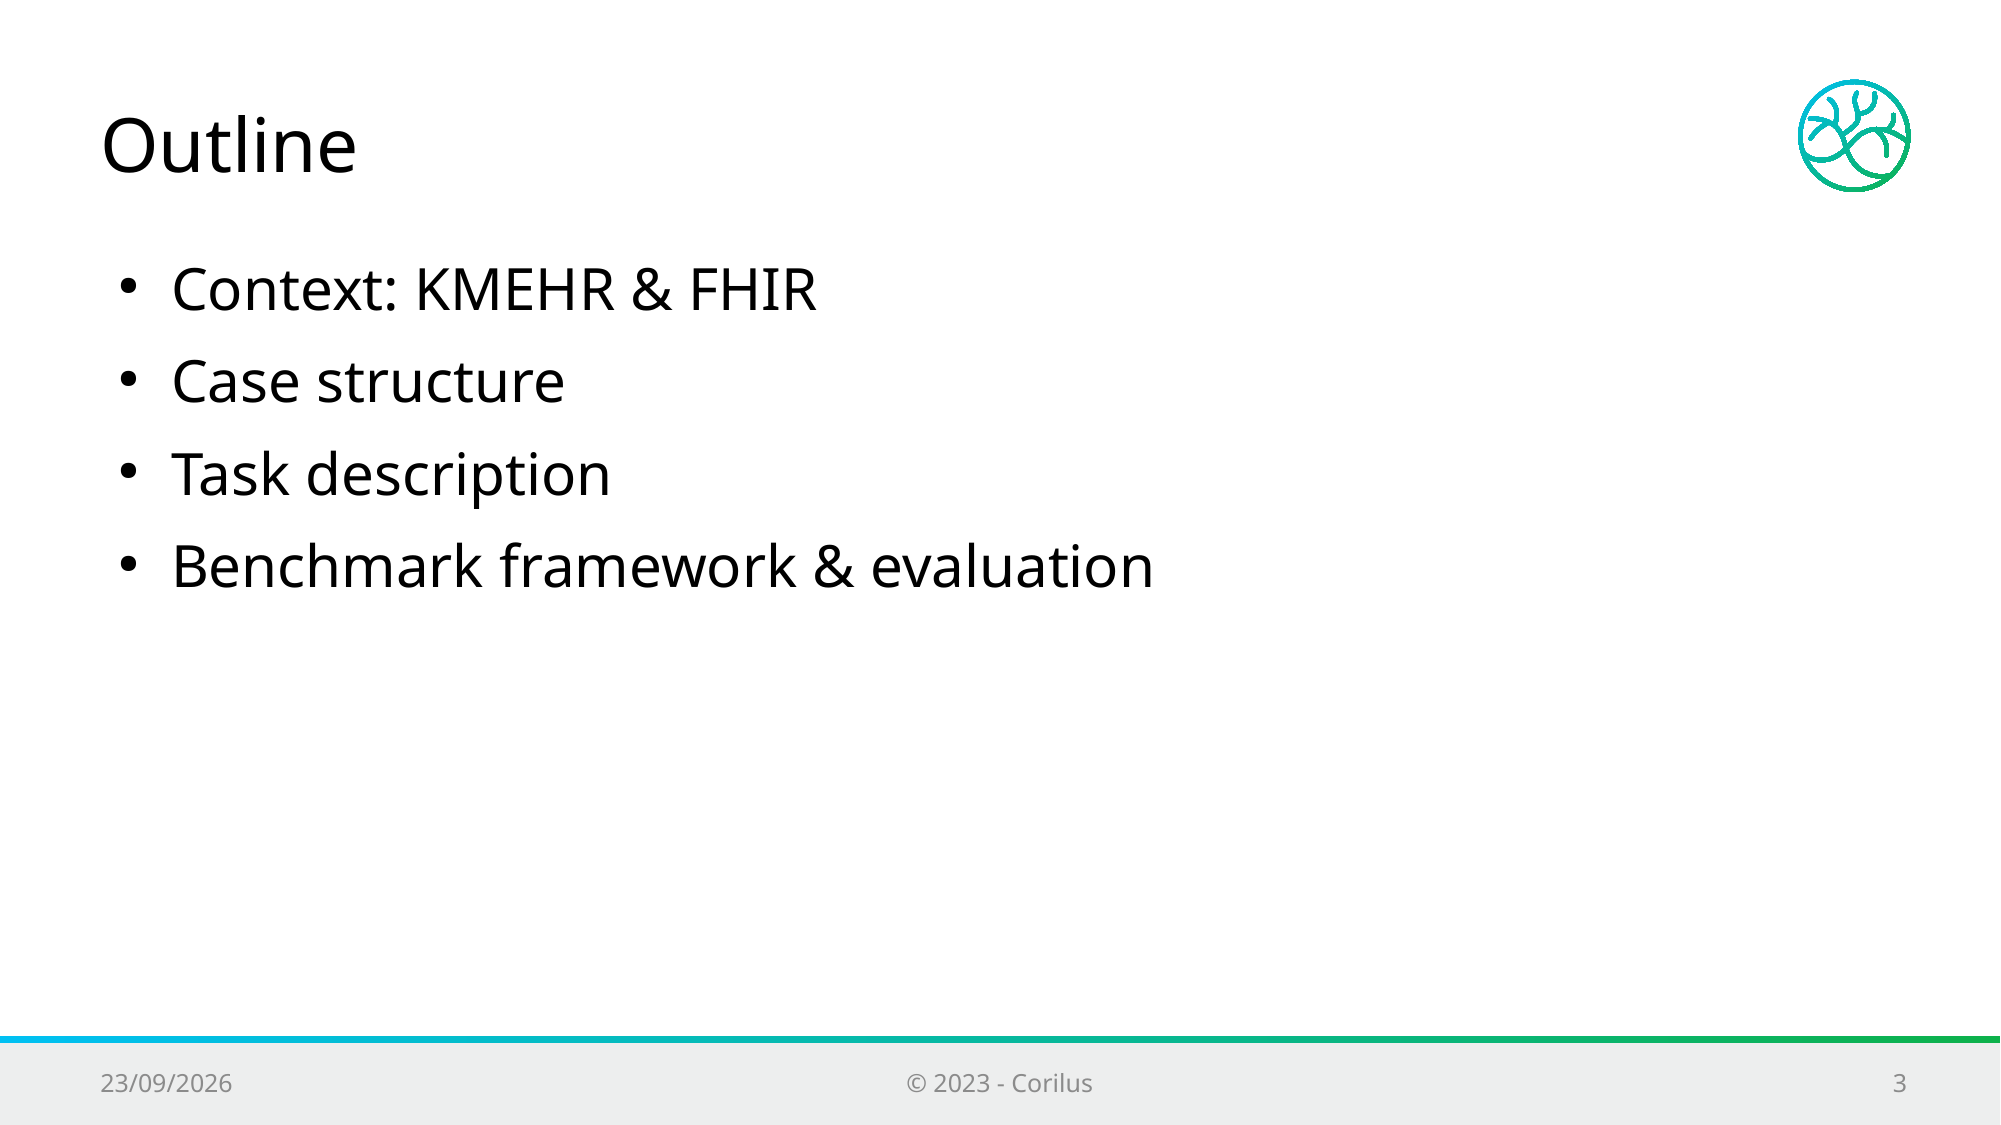

# Outline
Context: KMEHR & FHIR
Case structure
Task description
Benchmark framework & evaluation
© 2023 - Corilus
3